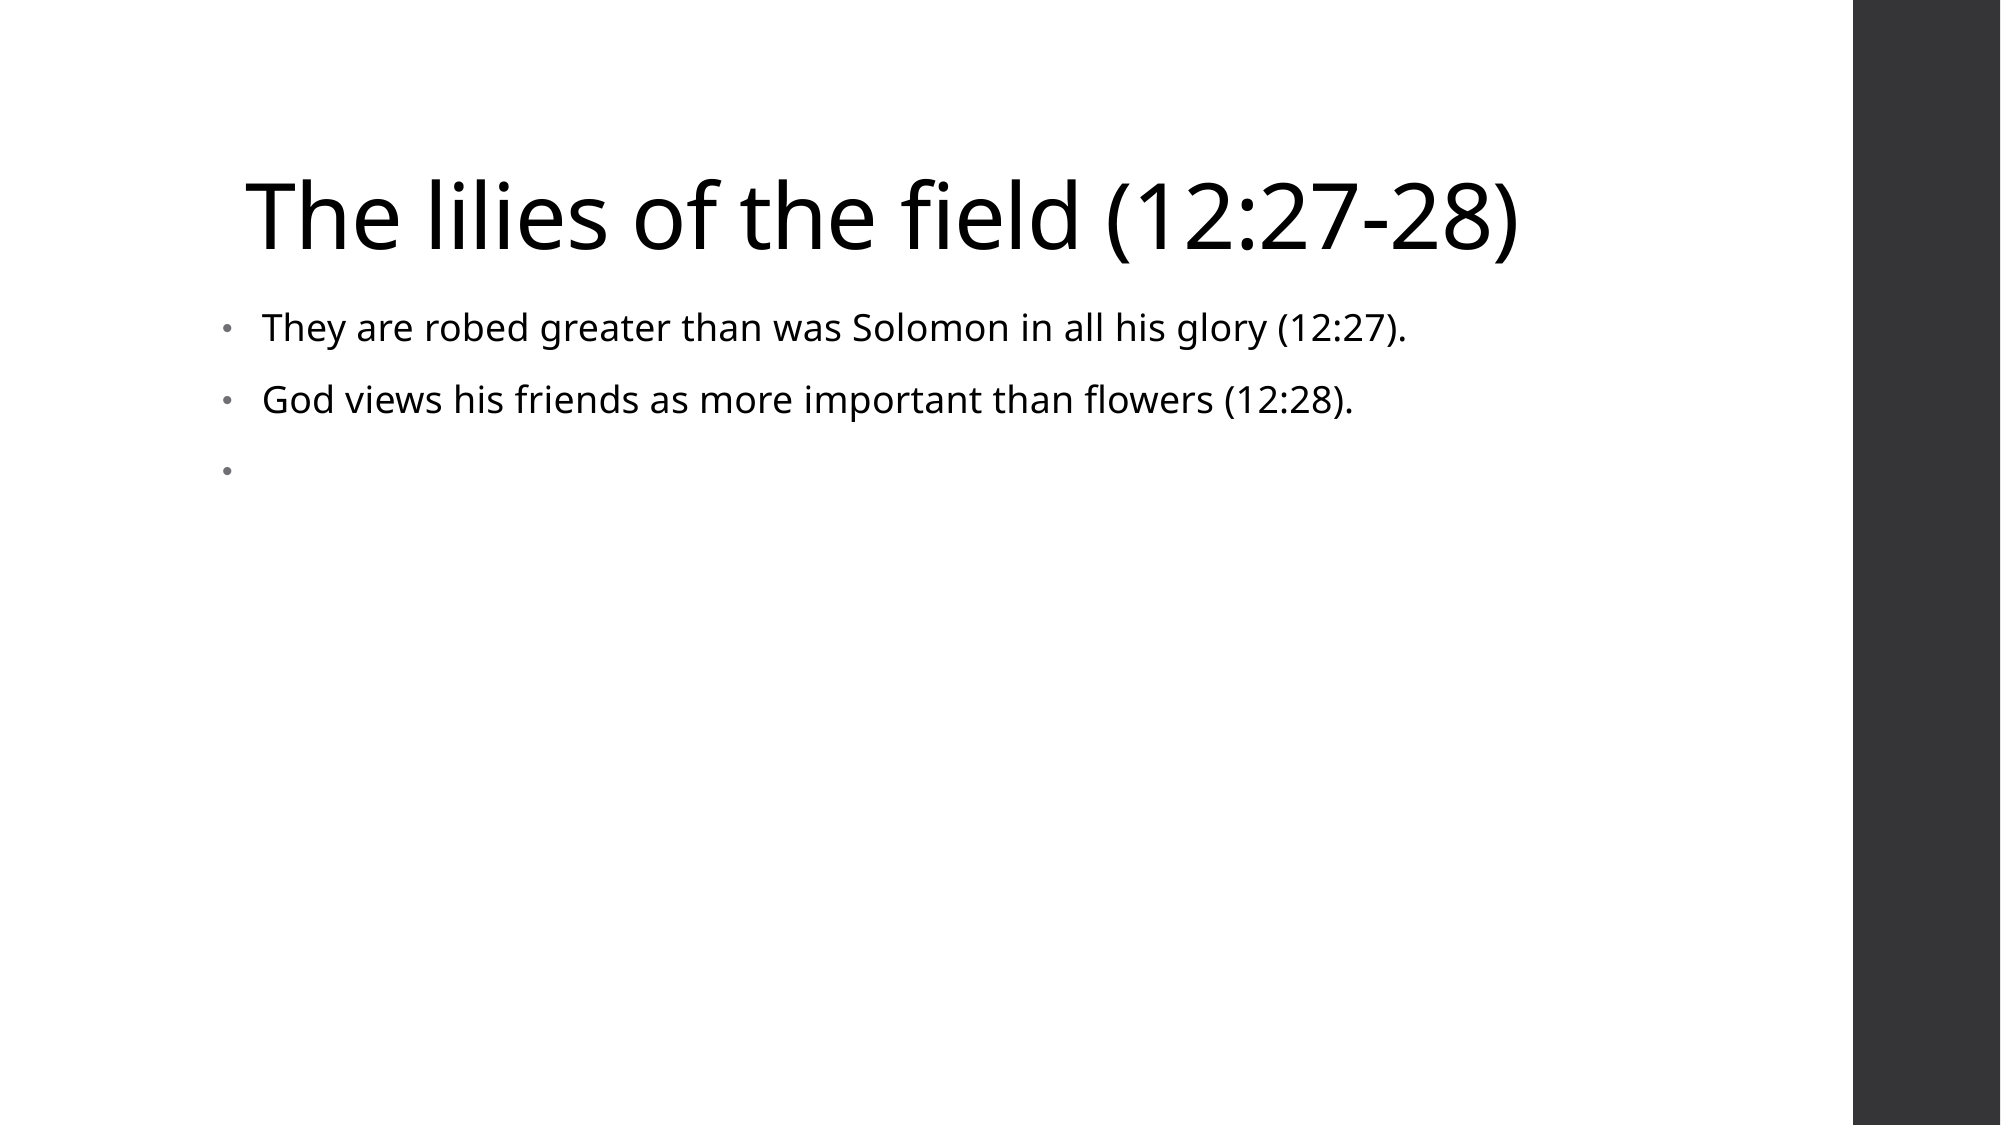

# The lilies of the field (12:27-28)
 They are robed greater than was Solomon in all his glory (12:27).
 God views his friends as more important than flowers (12:28).